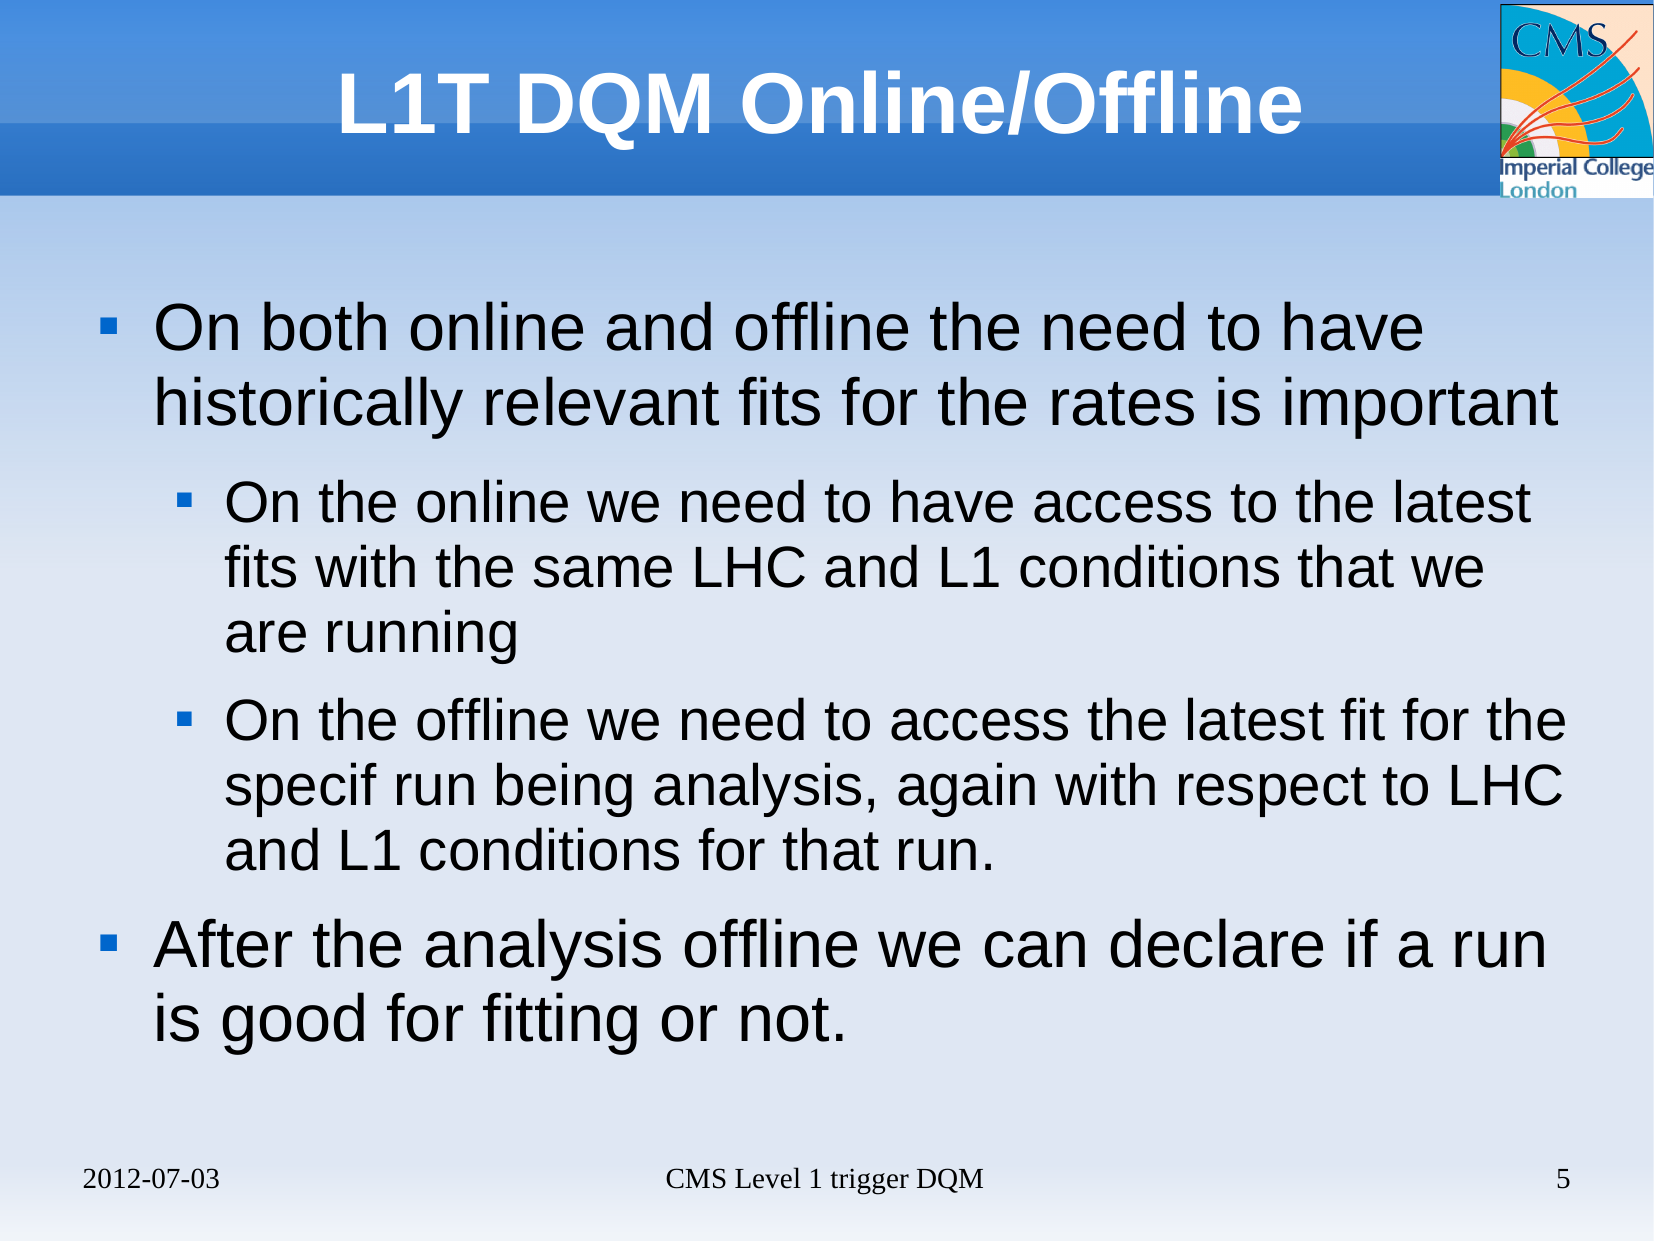

# L1T DQM Online/Offline
On both online and offline the need to have historically relevant fits for the rates is important
On the online we need to have access to the latest fits with the same LHC and L1 conditions that we are running
On the offline we need to access the latest fit for the specif run being analysis, again with respect to LHC and L1 conditions for that run.
After the analysis offline we can declare if a run is good for fitting or not.
2012-07-03
CMS Level 1 trigger DQM
5